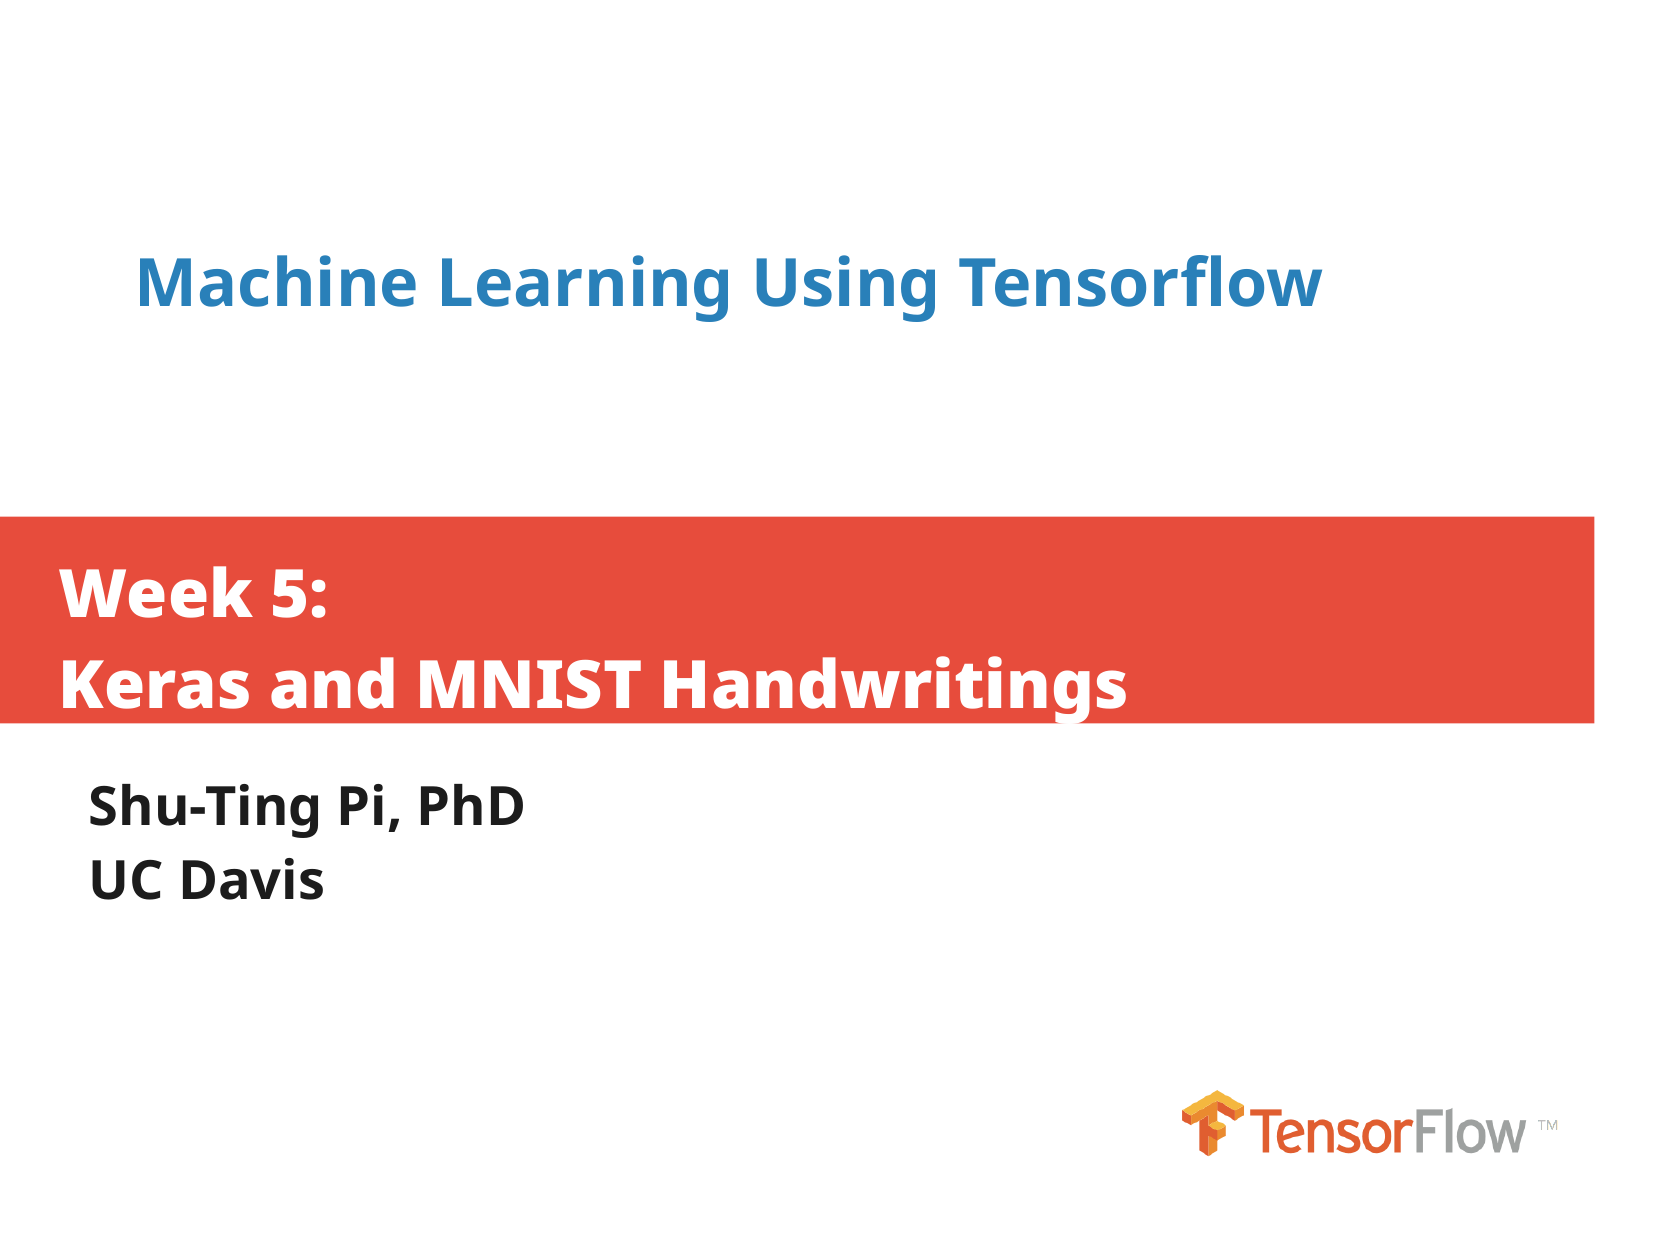

Machine Learning Using Tensorflow
# Week 5: Keras and MNIST Handwritings
Shu-Ting Pi, PhD
UC Davis